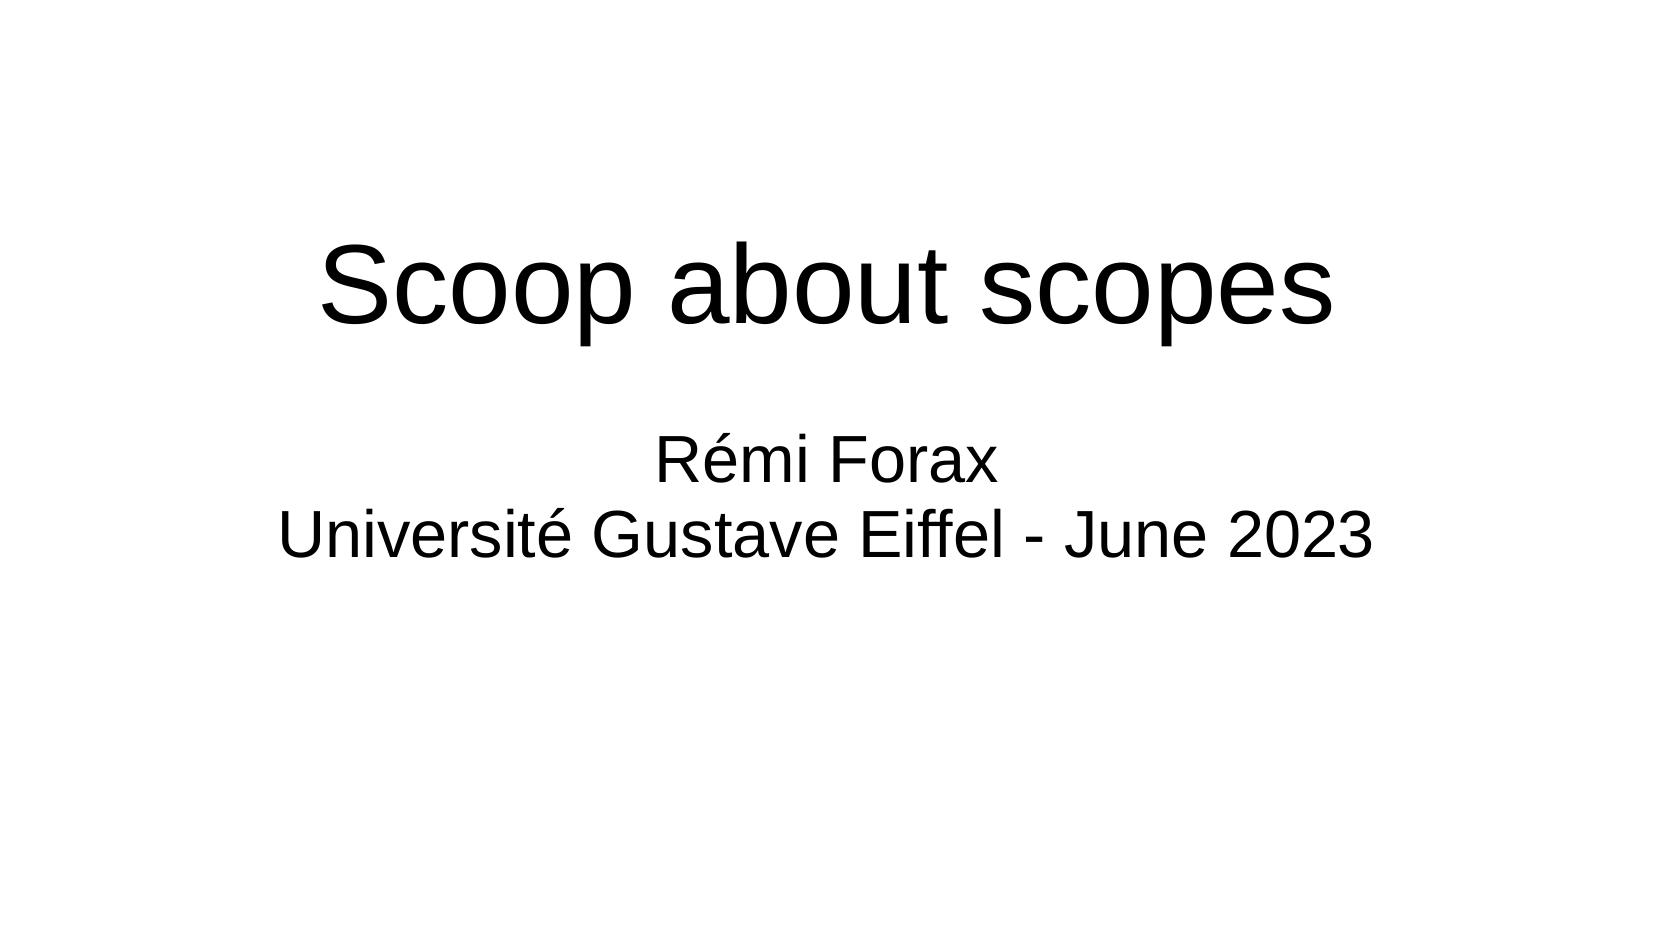

# Scoop about scopes Rémi Forax Université Gustave Eiffel - June 2023